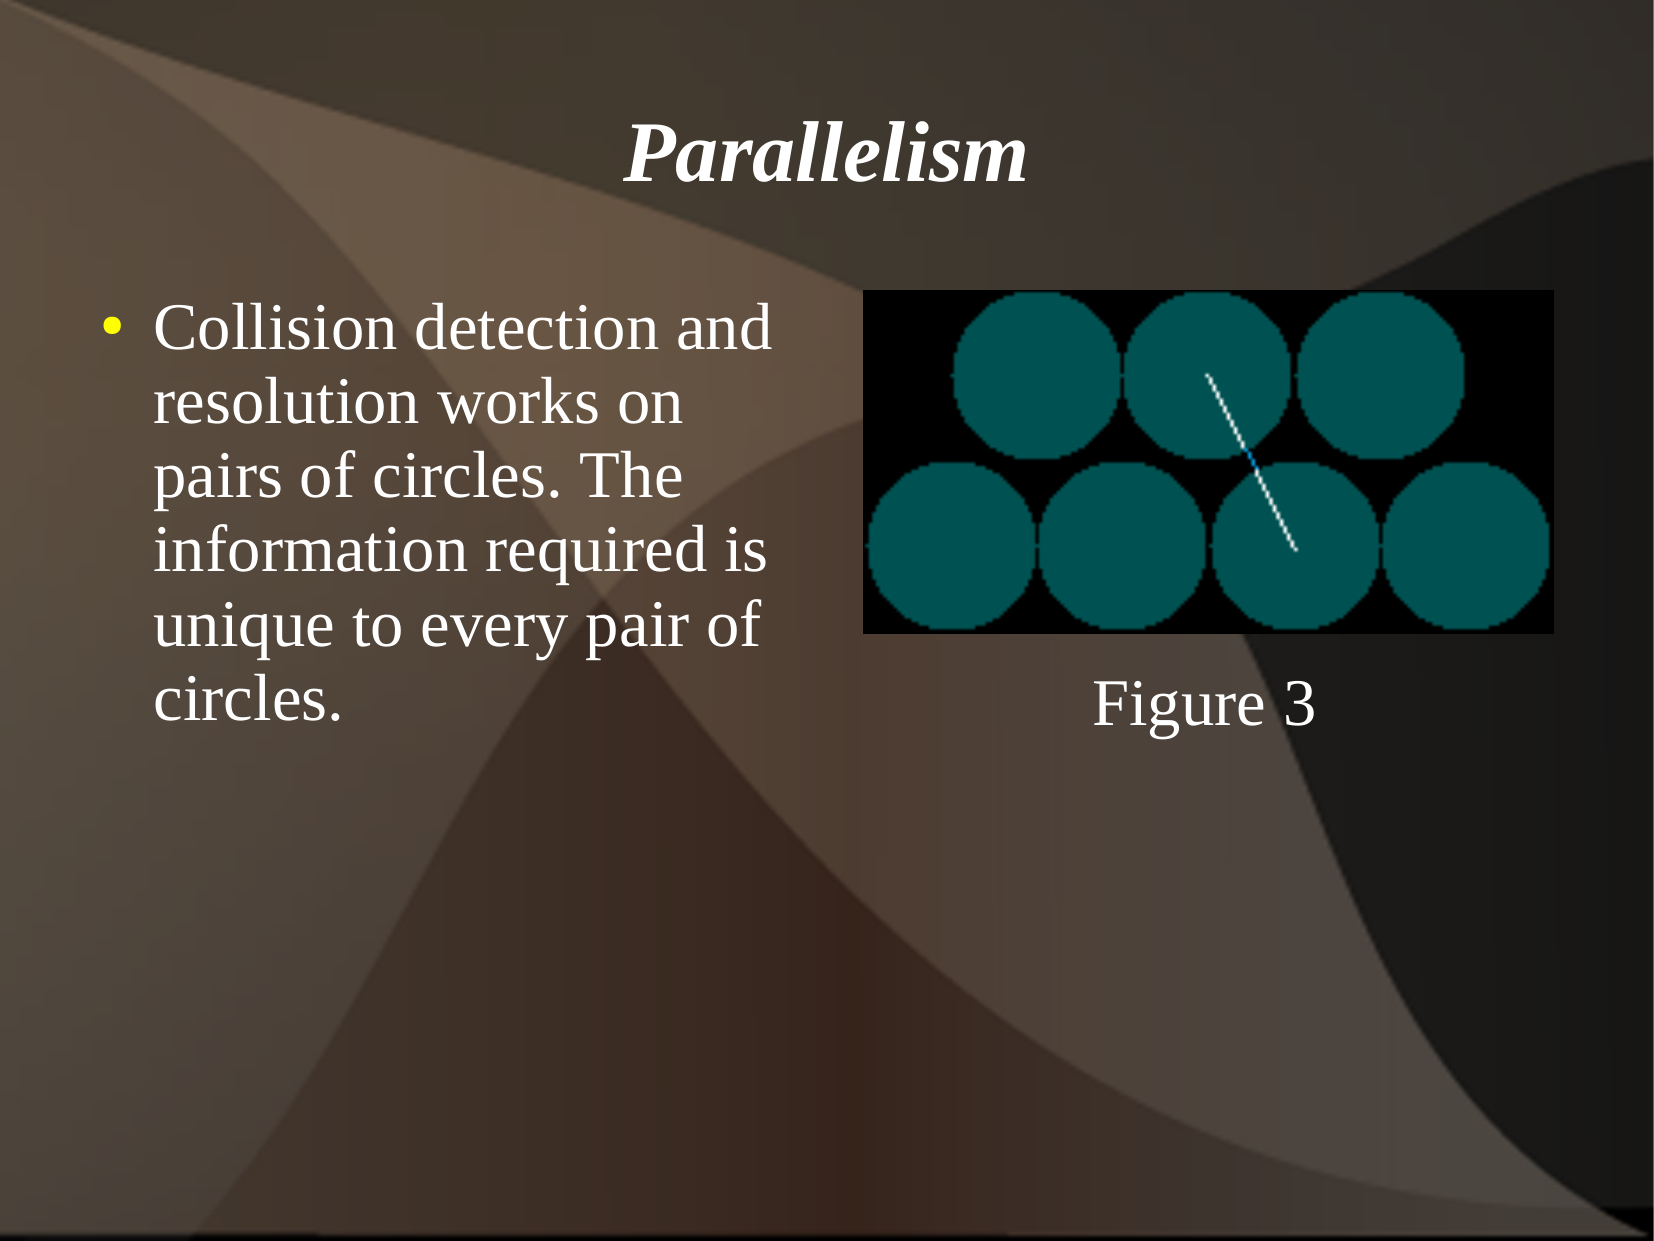

# Parallelism
Collision detection and resolution works on pairs of circles. The information required is unique to every pair of circles.
Figure 3